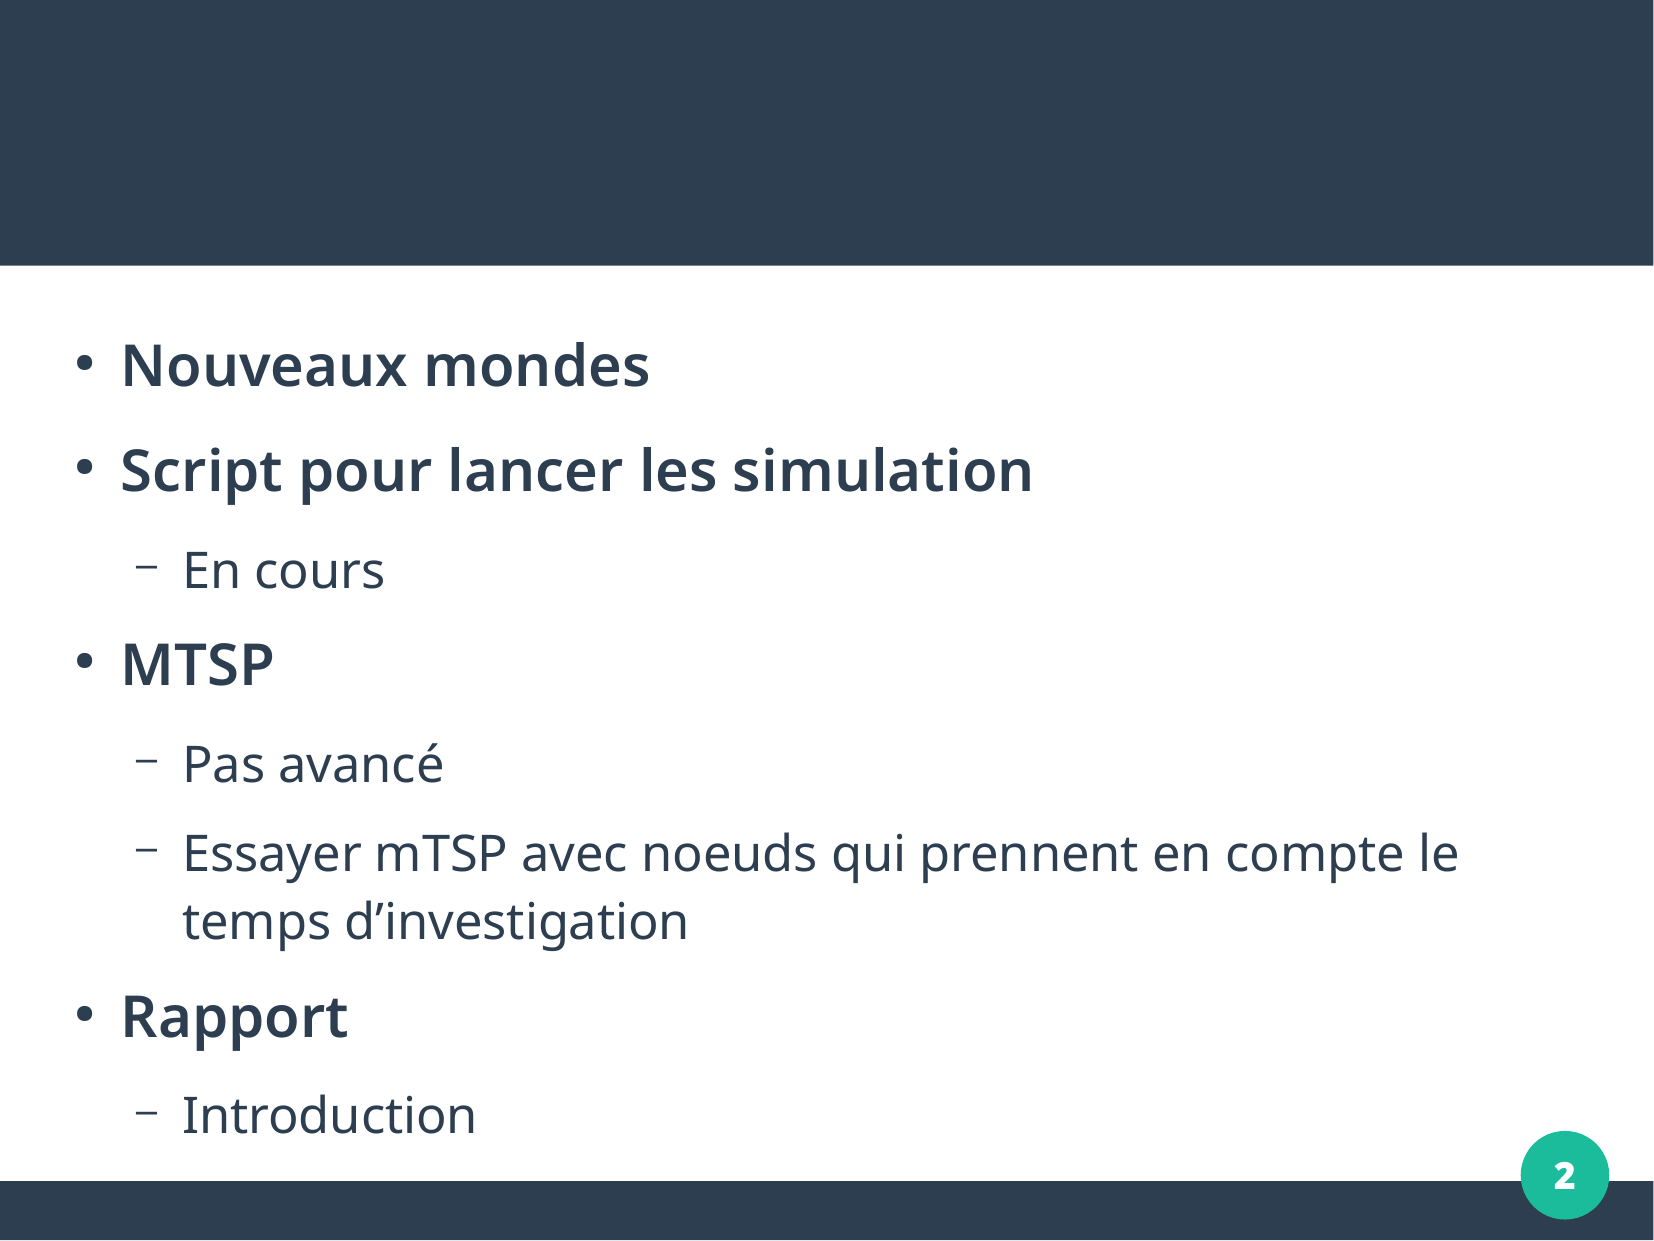

#
Nouveaux mondes
Script pour lancer les simulation
En cours
MTSP
Pas avancé
Essayer mTSP avec noeuds qui prennent en compte le temps d’investigation
Rapport
Introduction
2